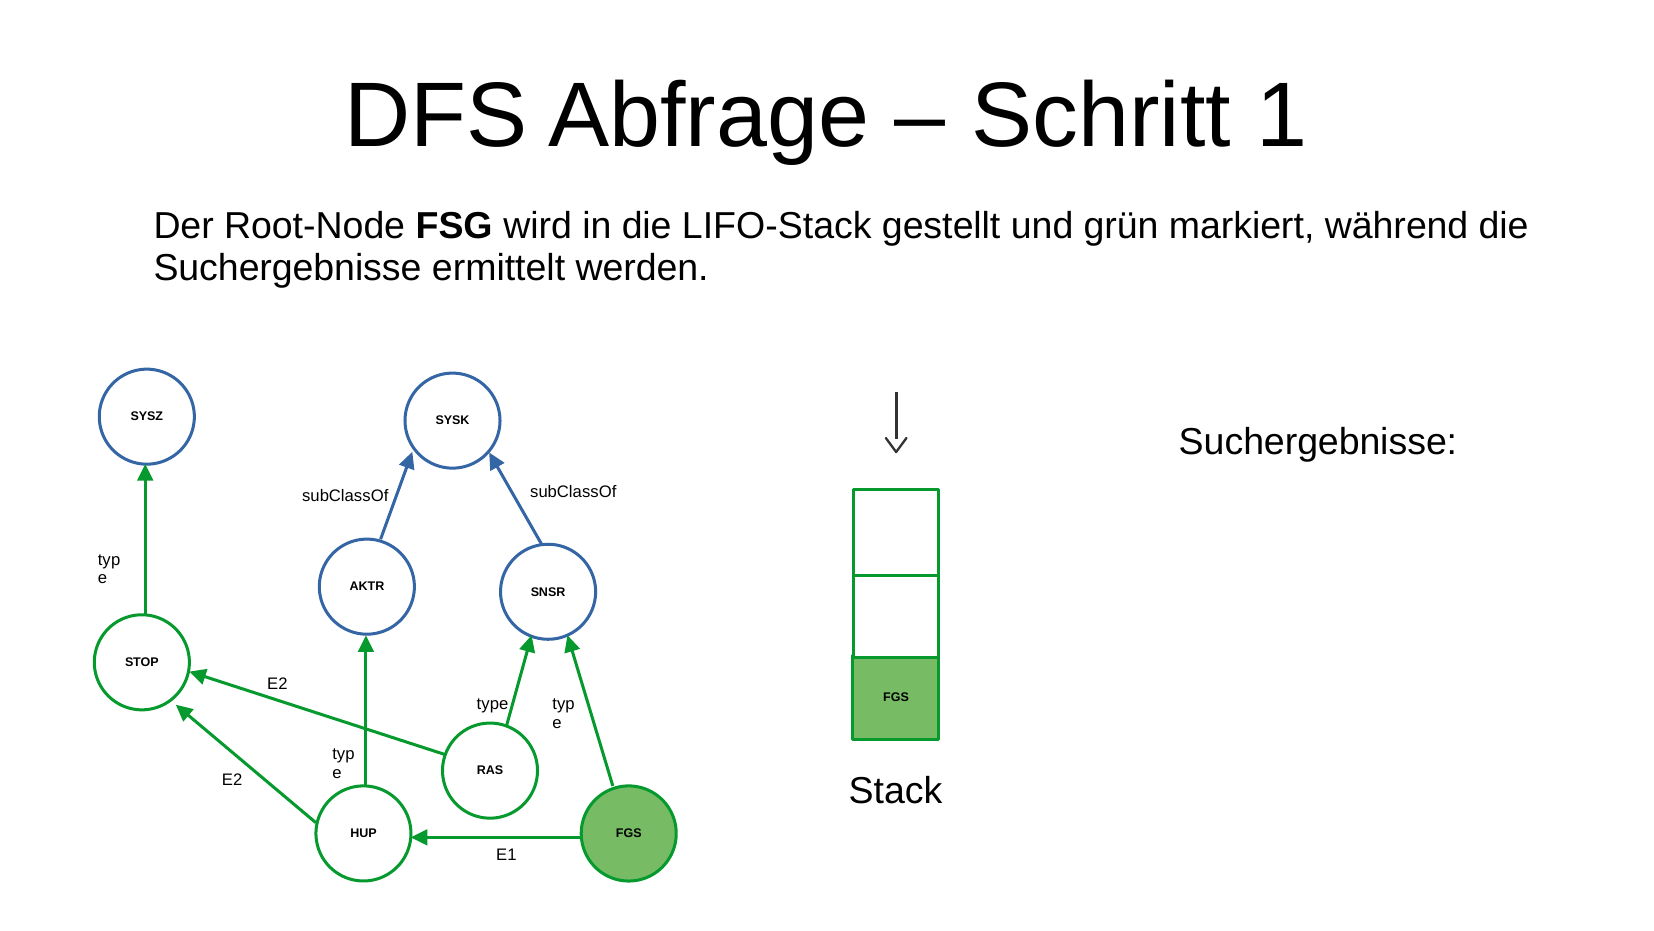

# DFS Abfrage – Schritt 1
Der Root-Node FSG wird in die LIFO-Stack gestellt und grün markiert, während die Suchergebnisse ermittelt werden.
SYSZ
SYSK
Suchergebnisse:
subClassOf
subClassOf
AKTR
type
SNSR
STOP
FGS
E2
type
type
RAS
type
Stack
E2
FGS
HUP
E1